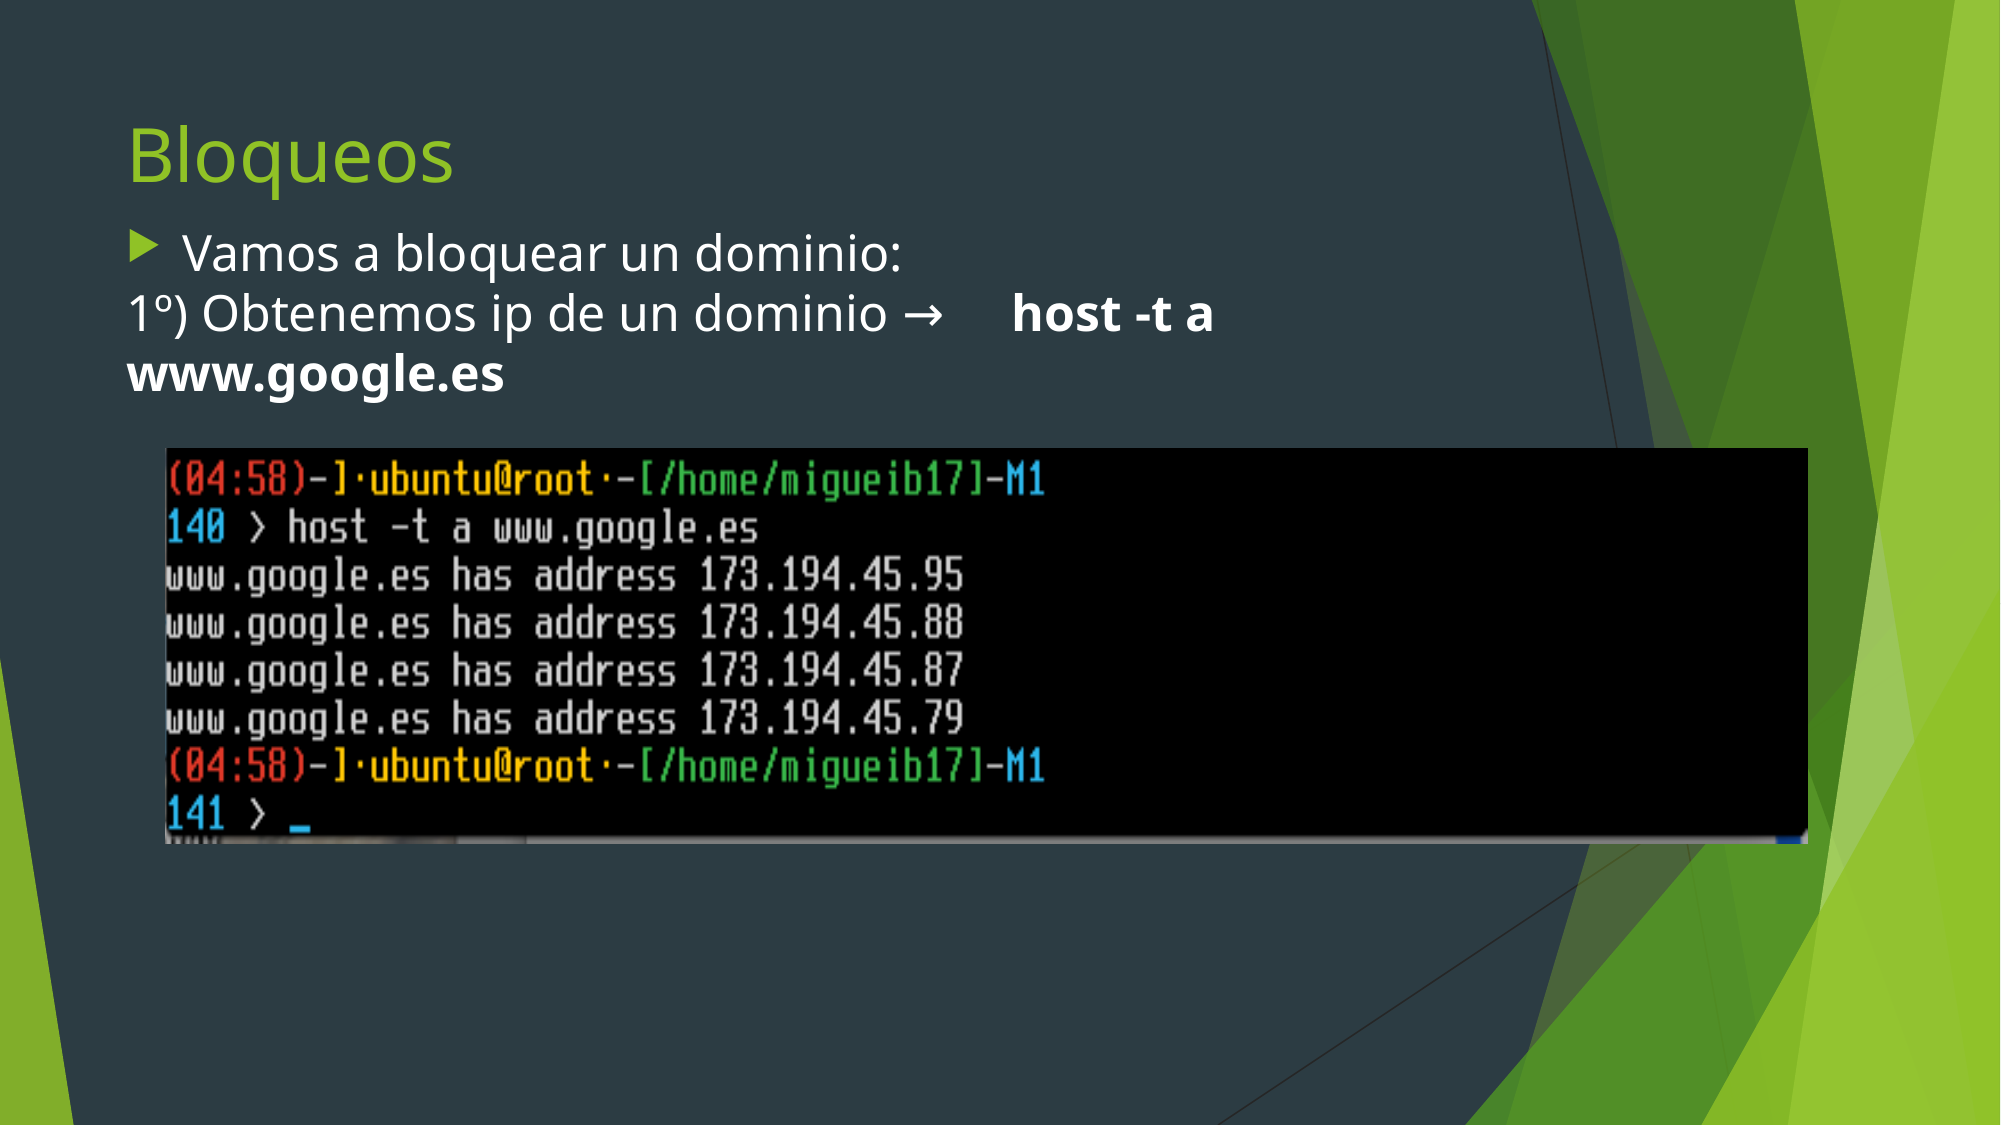

# Bloqueos
Vamos a bloquear un dominio:
1º) Obtenemos ip de un dominio → 	host -t a www.google.es